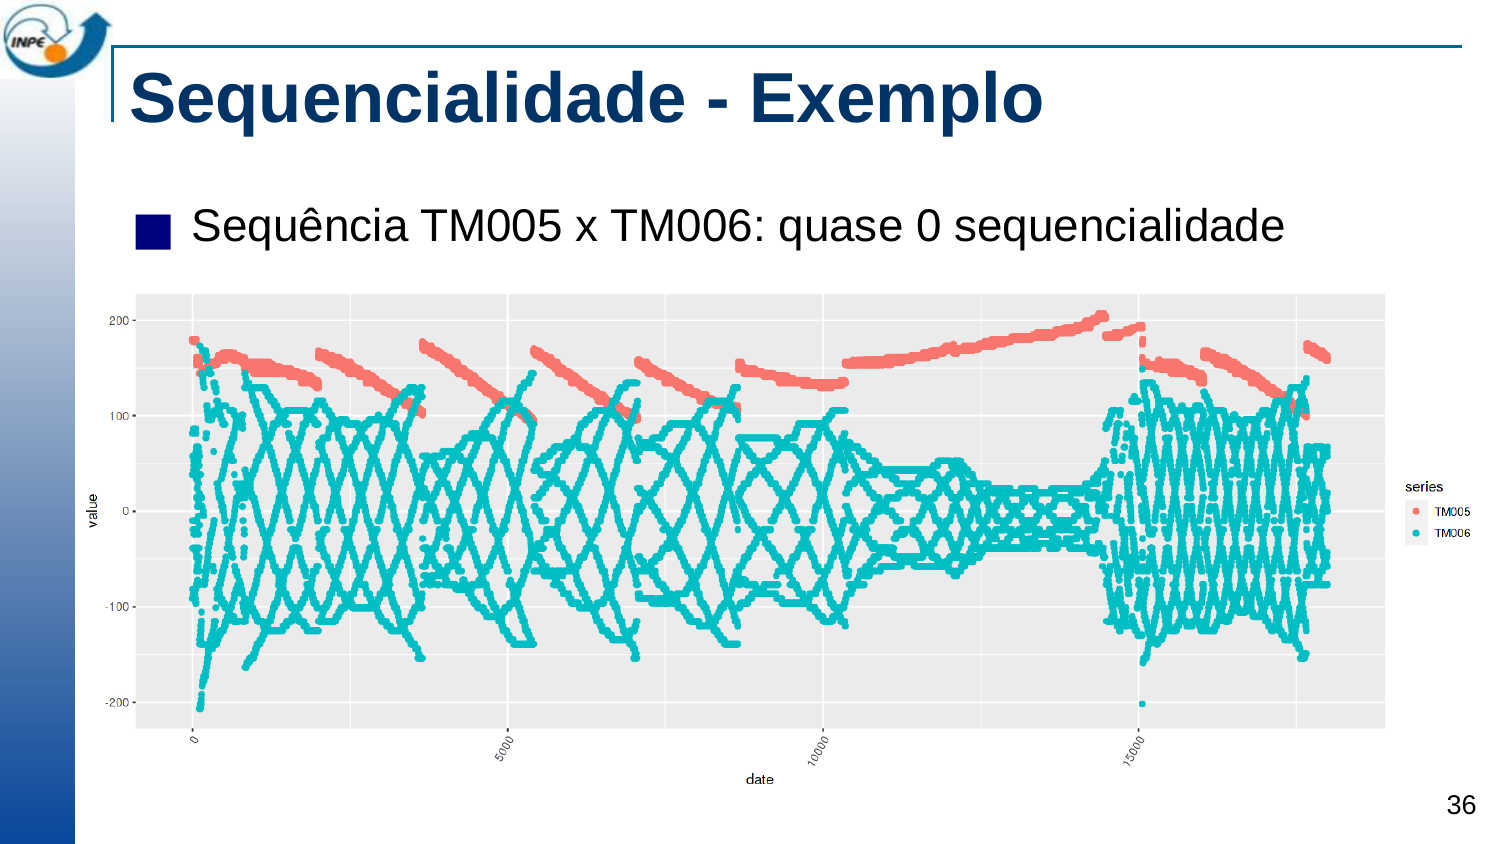

# Sequencialidade - Exemplo
Sequência TM005 x TM006: quase 0 sequencialidade